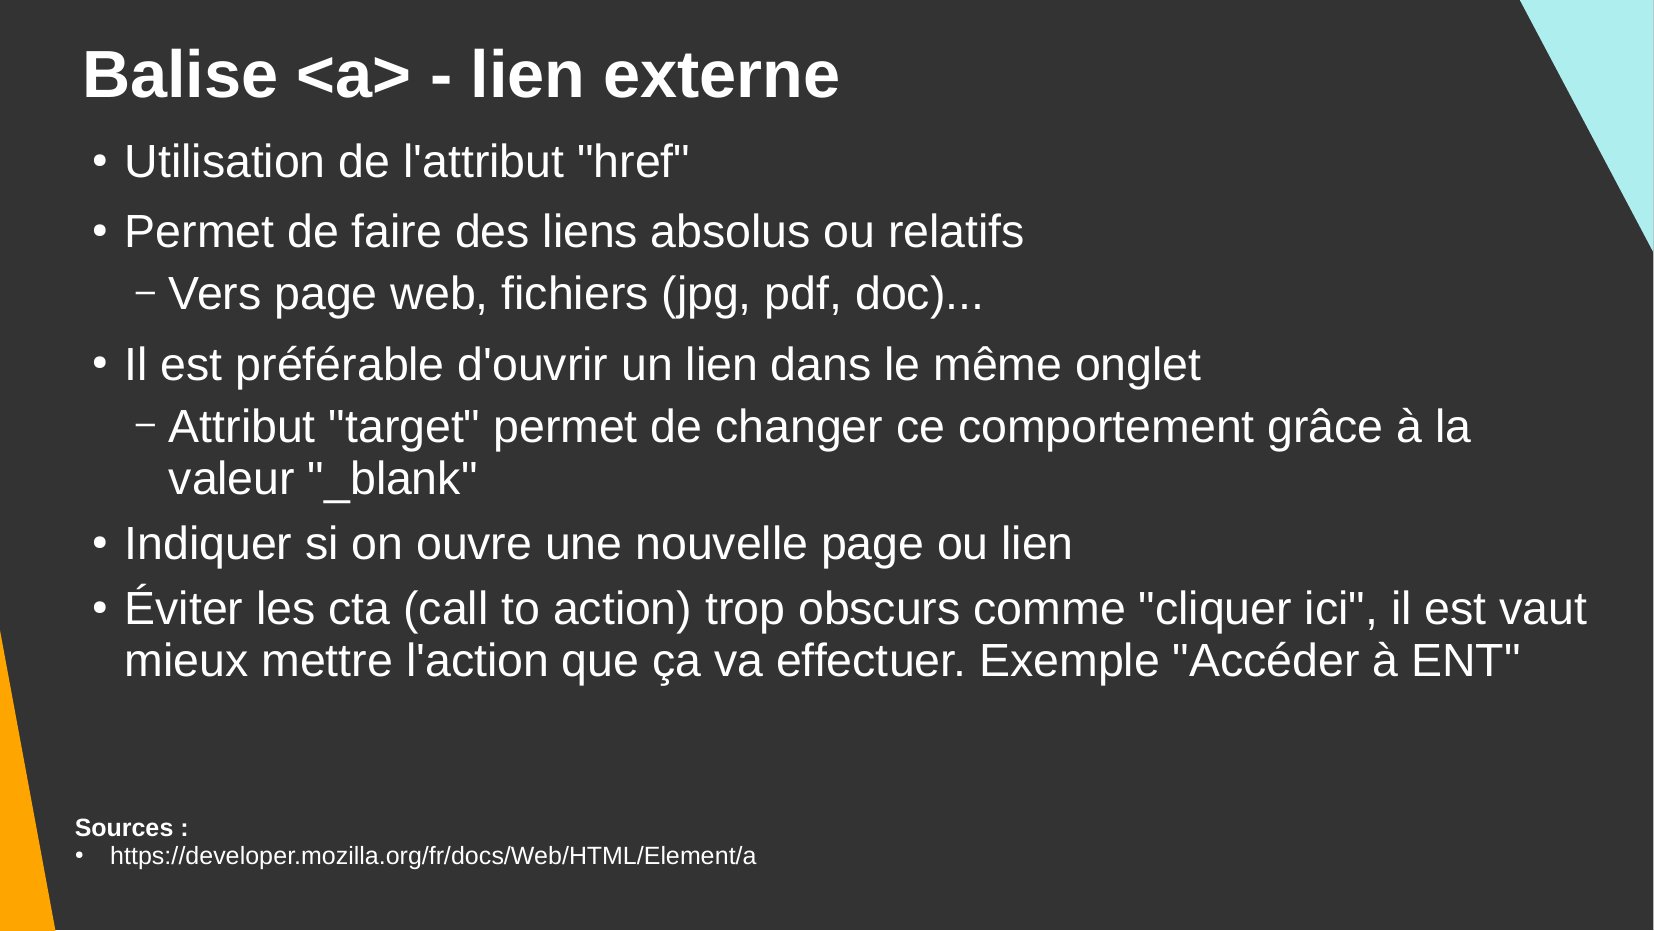

# Balise <a> - lien externe
Utilisation de l'attribut "href"
Permet de faire des liens absolus ou relatifs
Vers page web, fichiers (jpg, pdf, doc)...
Il est préférable d'ouvrir un lien dans le même onglet
Attribut "target" permet de changer ce comportement grâce à la valeur "_blank"
Indiquer si on ouvre une nouvelle page ou lien
Éviter les cta (call to action) trop obscurs comme "cliquer ici", il est vaut mieux mettre l'action que ça va effectuer. Exemple "Accéder à ENT"
Sources :
https://developer.mozilla.org/fr/docs/Web/HTML/Element/a